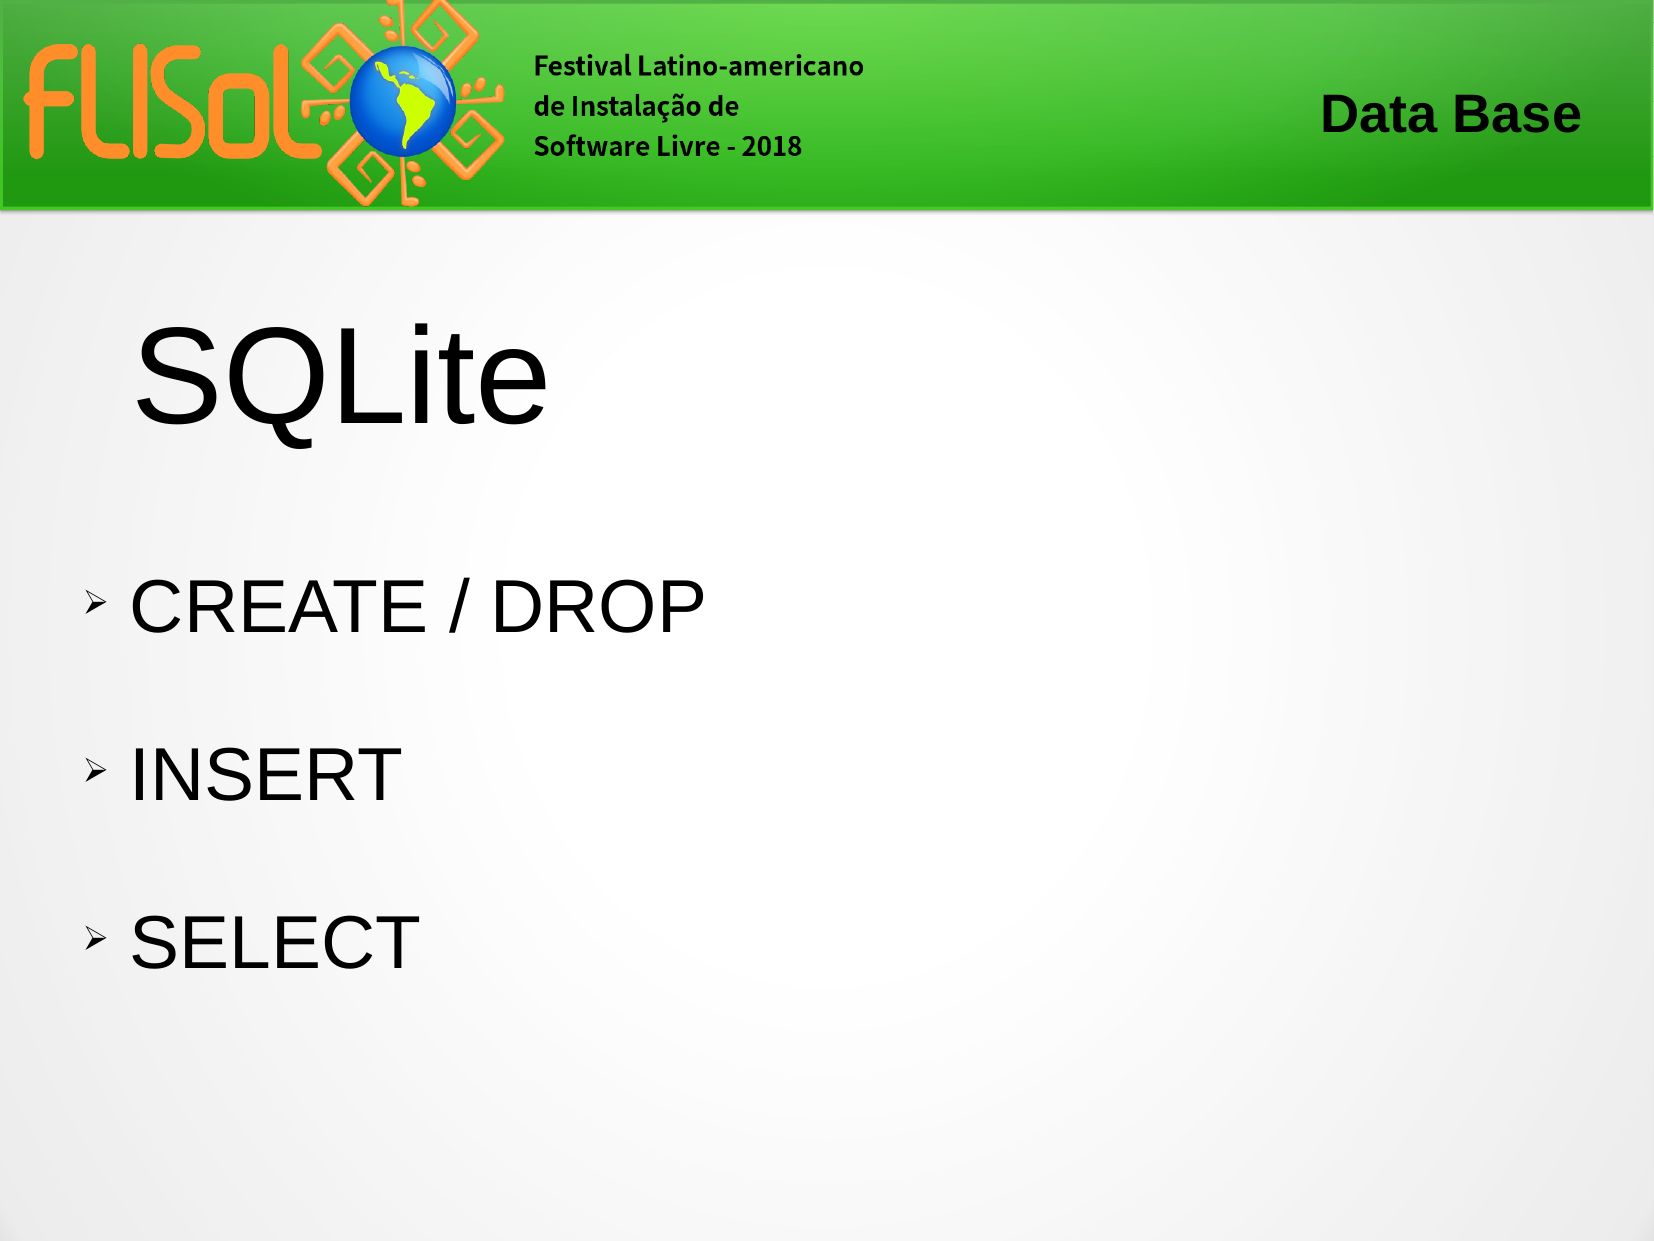

Data Base
# SQLite
 CREATE / DROP
 INSERT
 SELECT